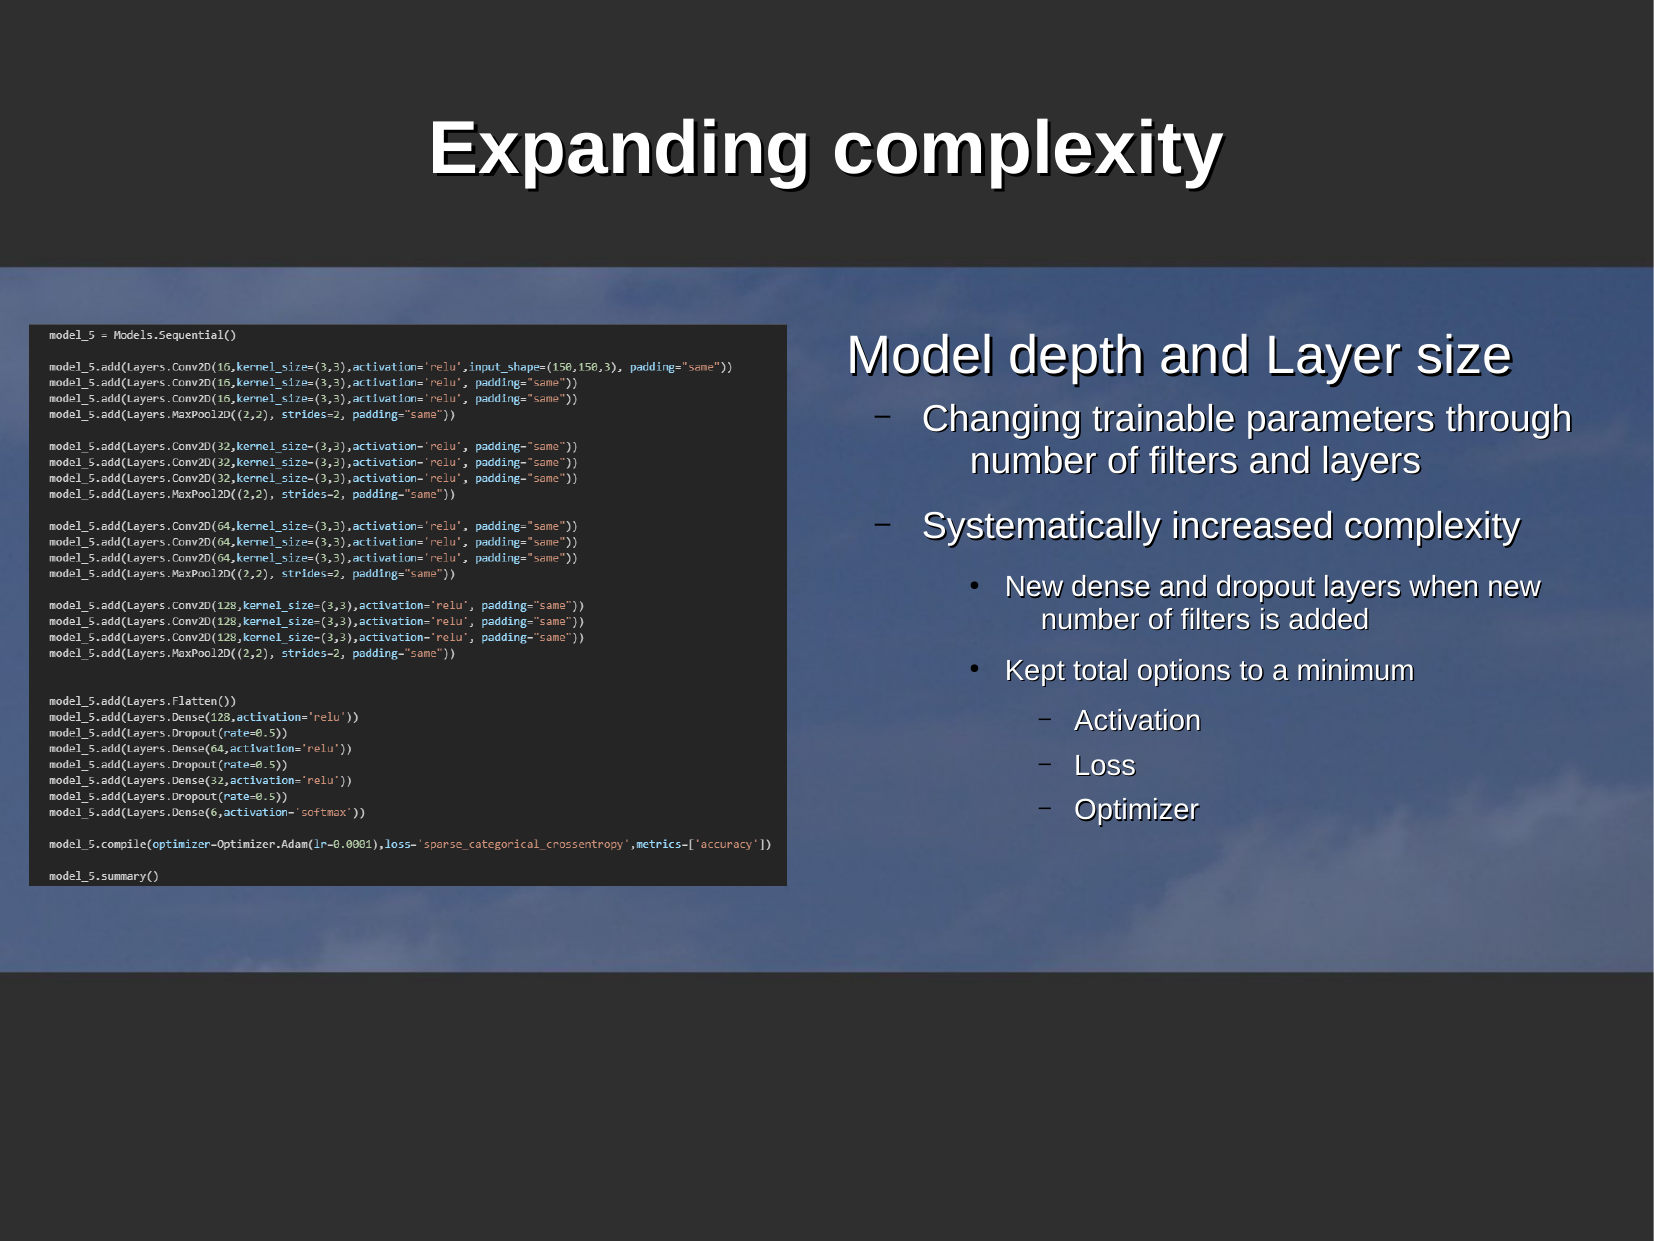

# Expanding complexity
Model depth and Layer size
Changing trainable parameters through number of filters and layers
Systematically increased complexity
New dense and dropout layers when new number of filters is added
Kept total options to a minimum
Activation
Loss
Optimizer